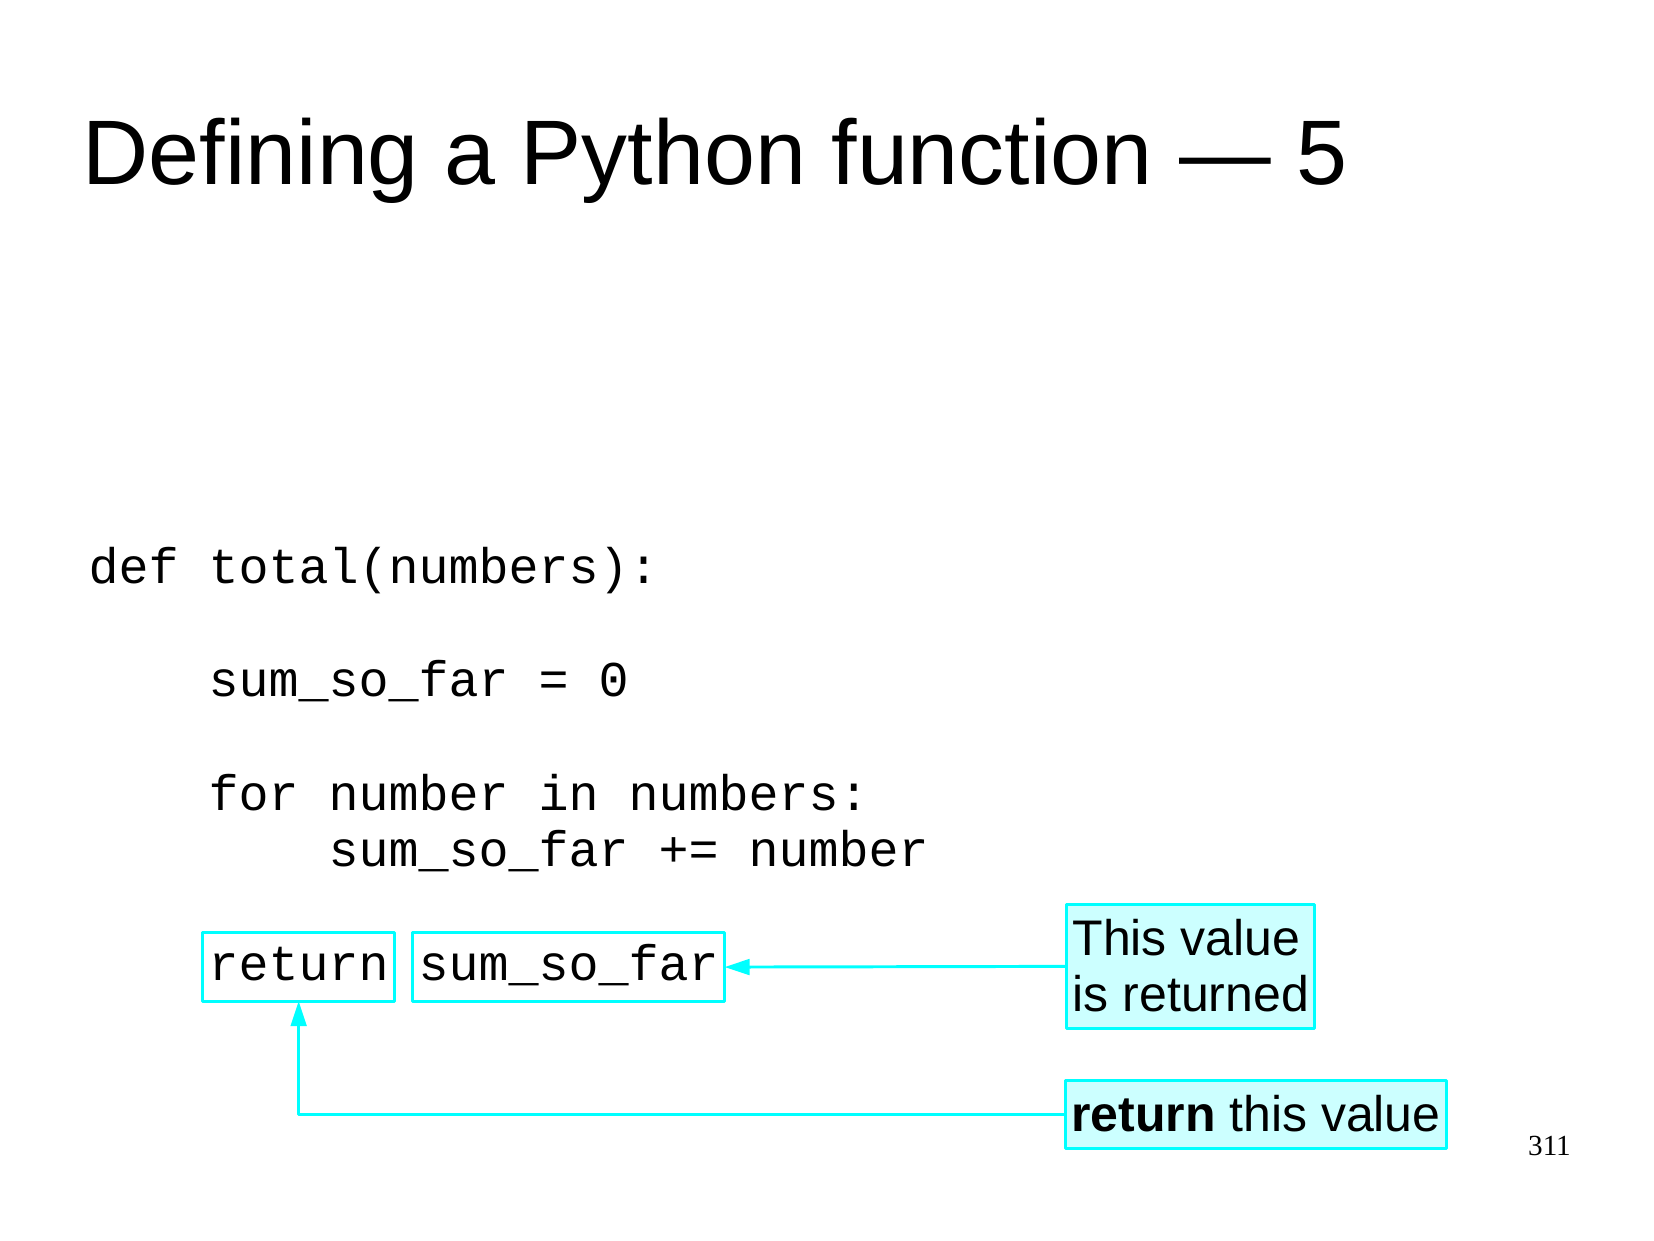

# Defining a Python function ― 5
def total(numbers):
 sum_so_far = 0
 for number in numbers:
 sum_so_far += number
This value
is returned
return
sum_so_far
return this value
311